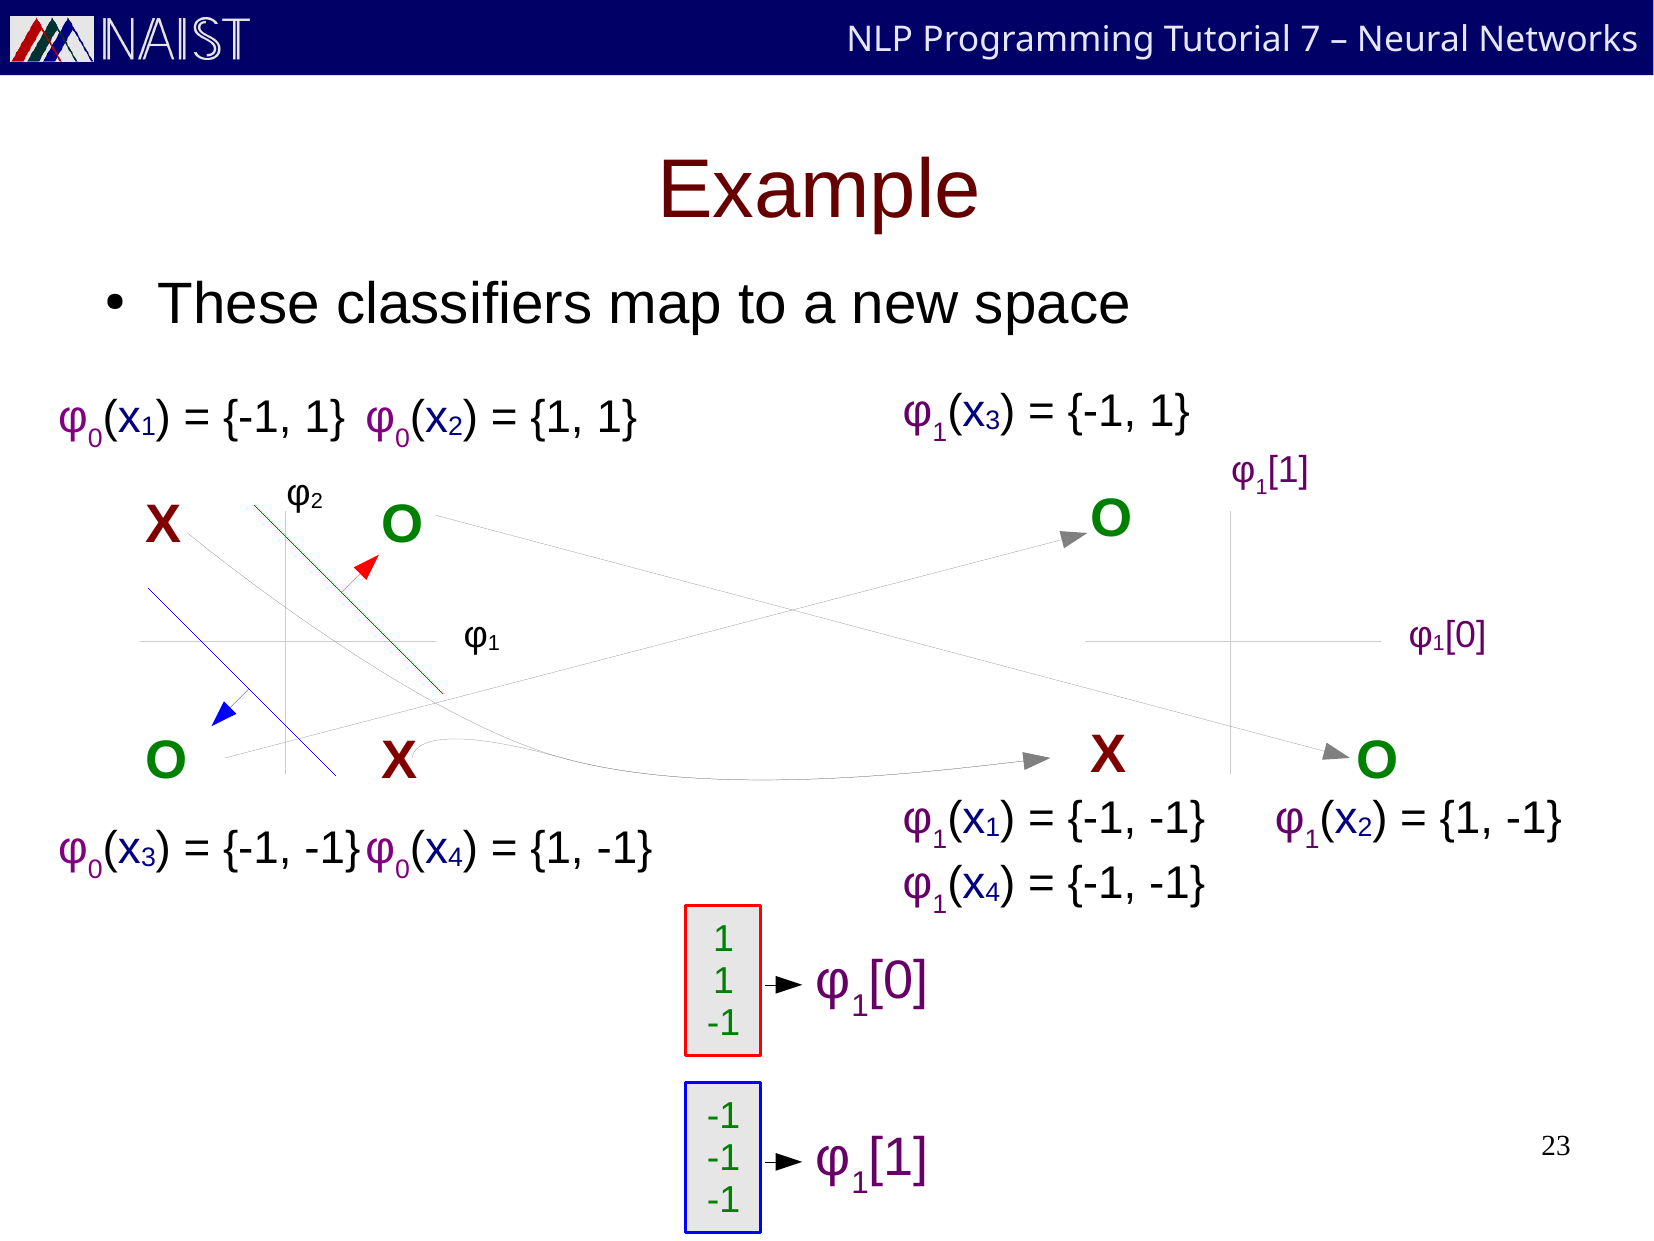

# Example
These classifiers map to a new space
φ1(x3) = {-1, 1}
φ0(x1) = {-1, 1}
φ0(x2) = {1, 1}
φ1[1]
φ2
O
X
O
φ1
φ1[0]
X
O
X
O
φ1(x1) = {-1, -1}
φ1(x2) = {1, -1}
φ0(x3) = {-1, -1}
φ0(x4) = {1, -1}
φ1(x4) = {-1, -1}
1
1
-1
φ1[0]
-1
-1
-1
φ1[1]
23